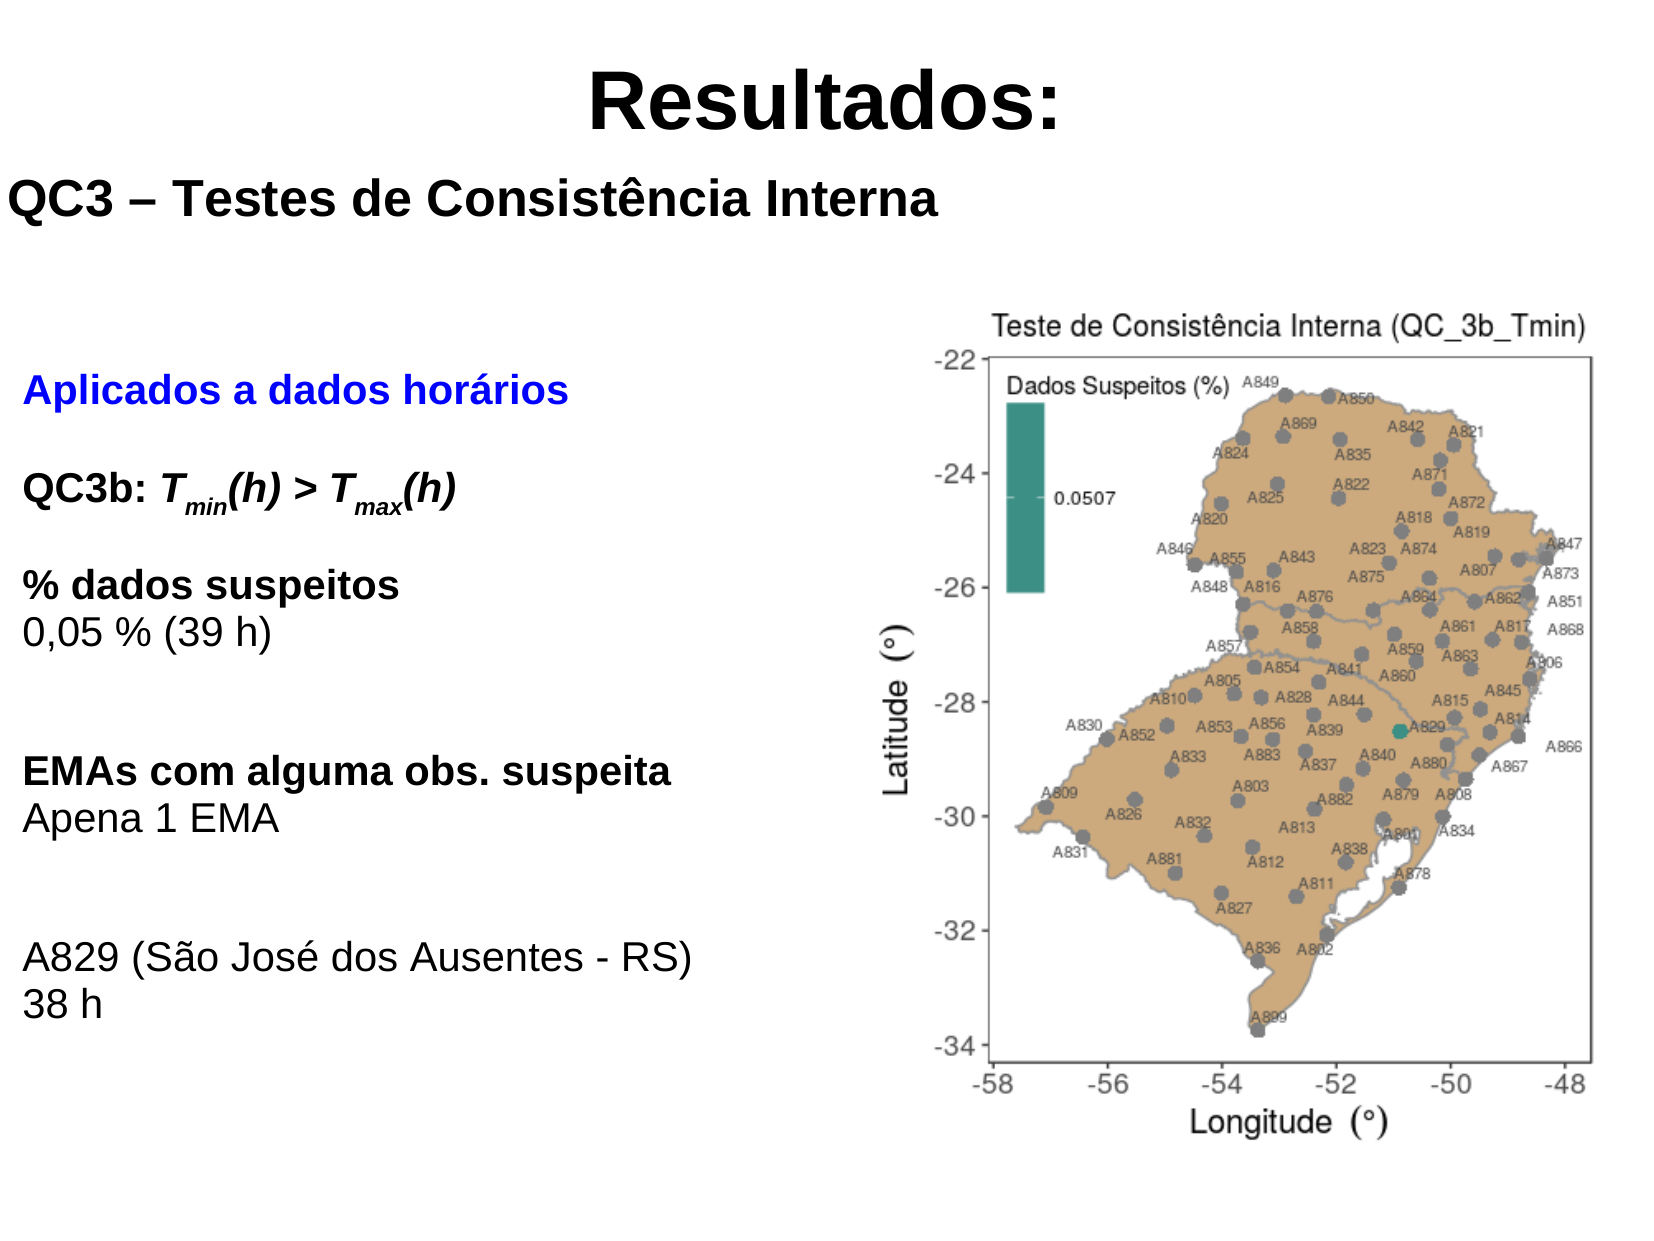

Resultados:
QC3 – Testes de Consistência Interna
Aplicados a dados horários
QC3b: Tmin(h) > Tmax(h)
% dados suspeitos
0,05 % (39 h)
EMAs com alguma obs. suspeita
Apena 1 EMA
A829 (São José dos Ausentes - RS)
38 h